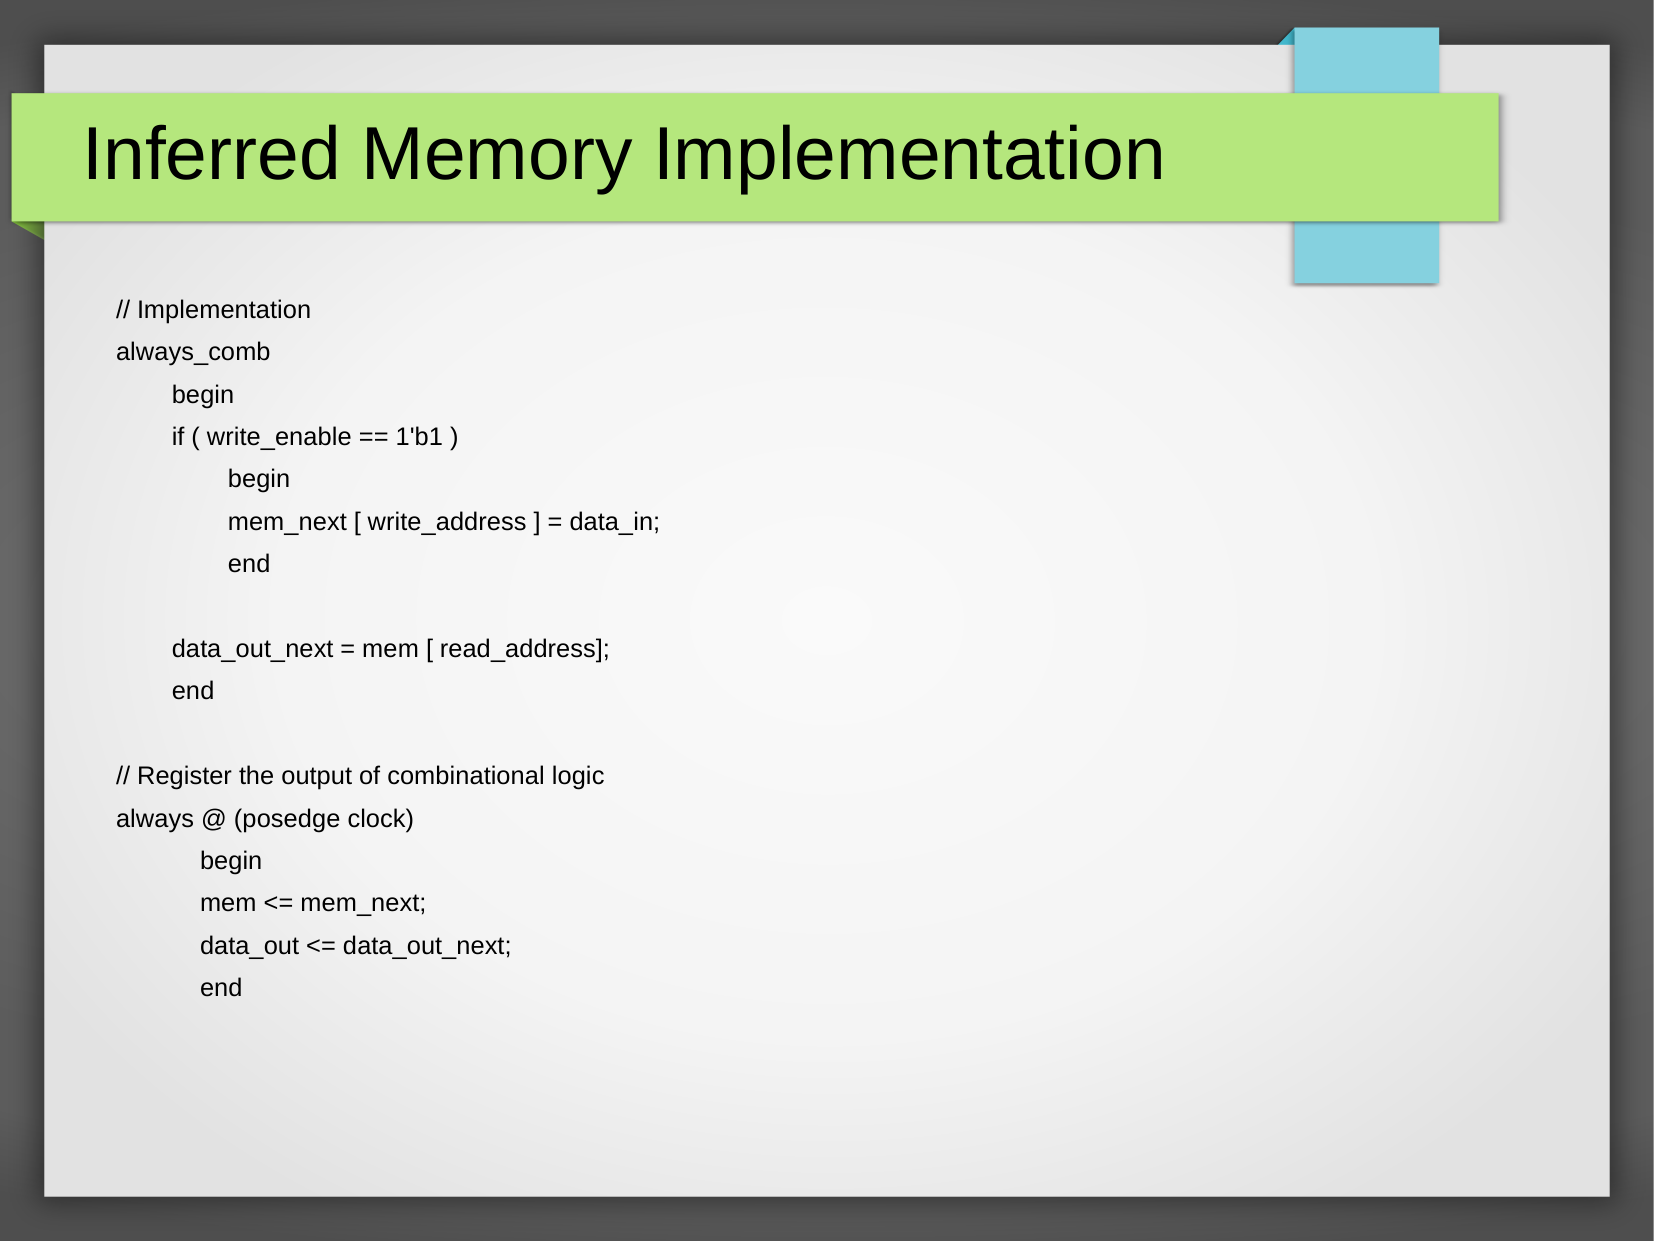

# Inferred Memory Implementation
// Implementation
always_comb
 begin
 if ( write_enable == 1'b1 )
 begin
 mem_next [ write_address ] = data_in;
 end
 data_out_next = mem [ read_address];
 end
// Register the output of combinational logic
always @ (posedge clock)
 begin
 mem <= mem_next;
 data_out <= data_out_next;
 end